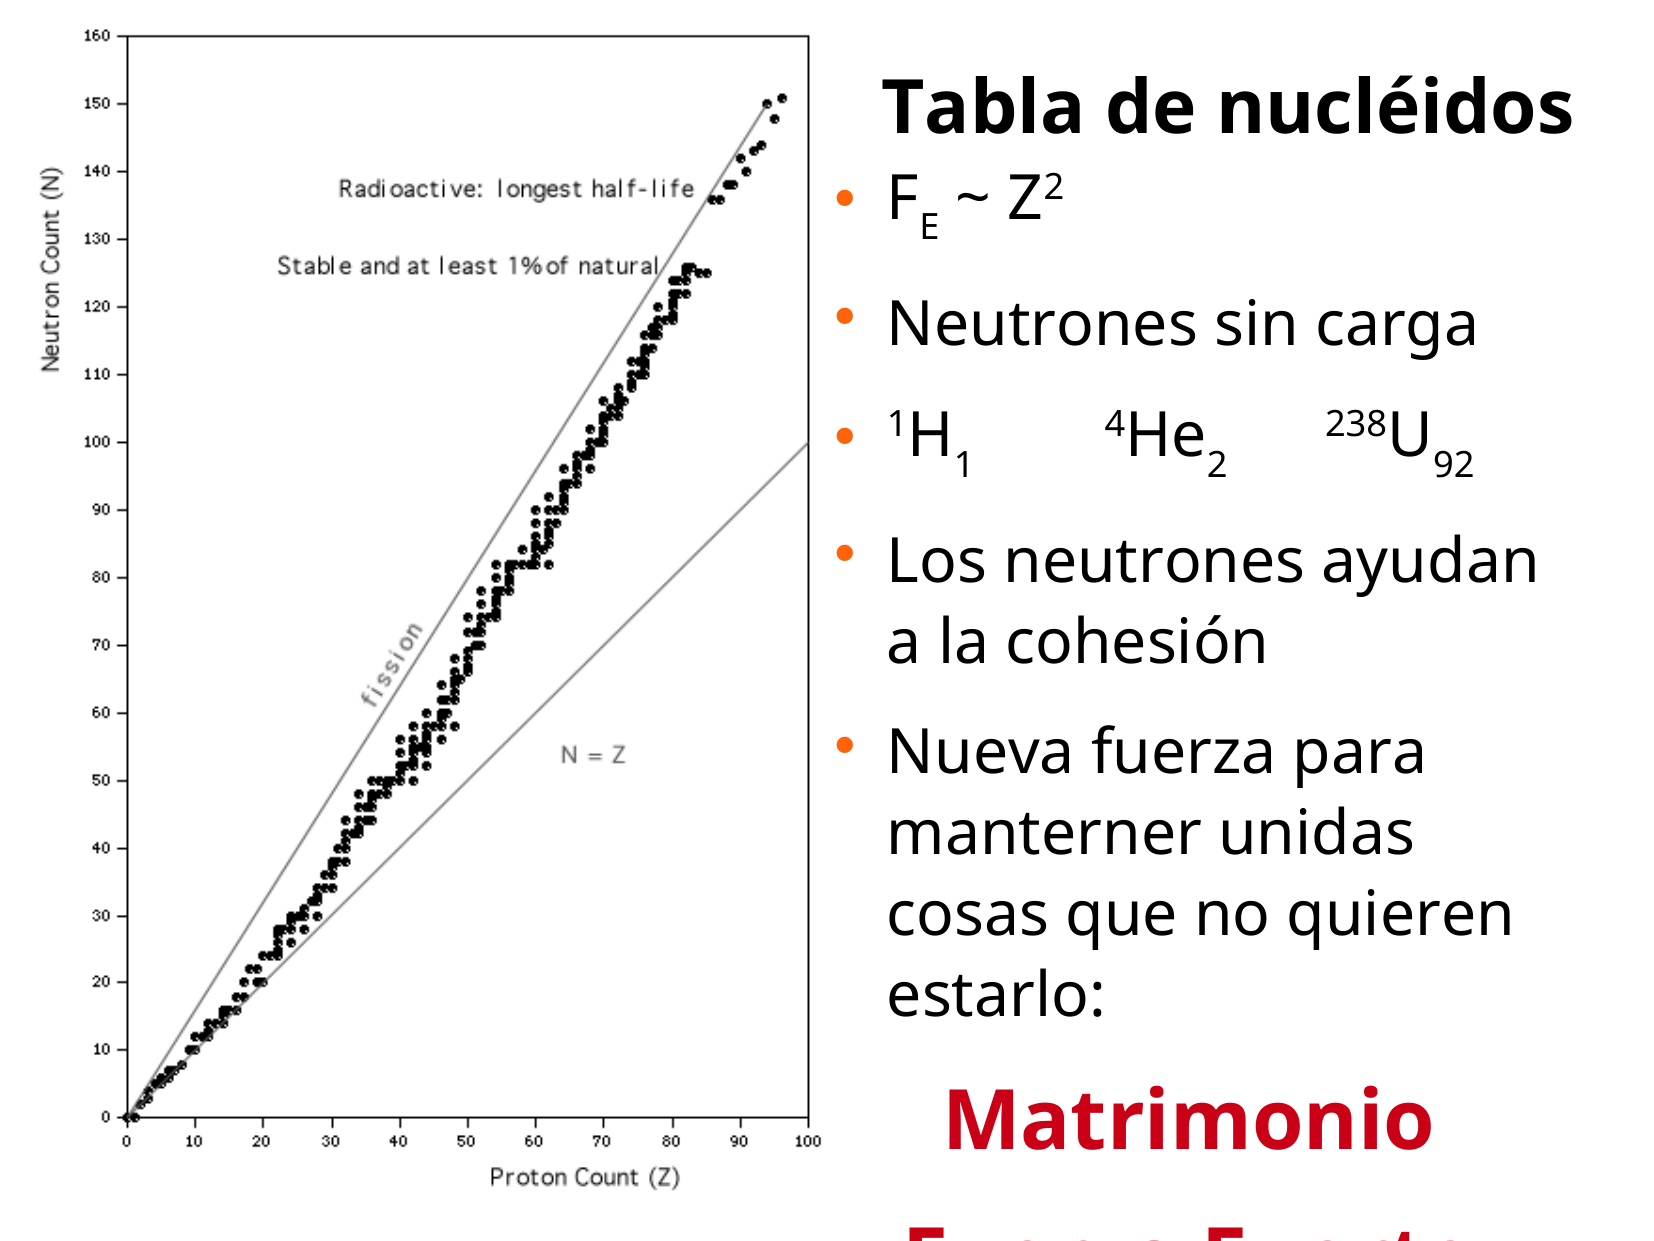

# Tabla de nucléidos
FE ~ Z2
Neutrones sin carga
1H1 4He2 238U92
Los neutrones ayudan a la cohesión
Nueva fuerza para manterner unidas cosas que no quieren estarlo:
Matrimonio
Fuerza Fuerte